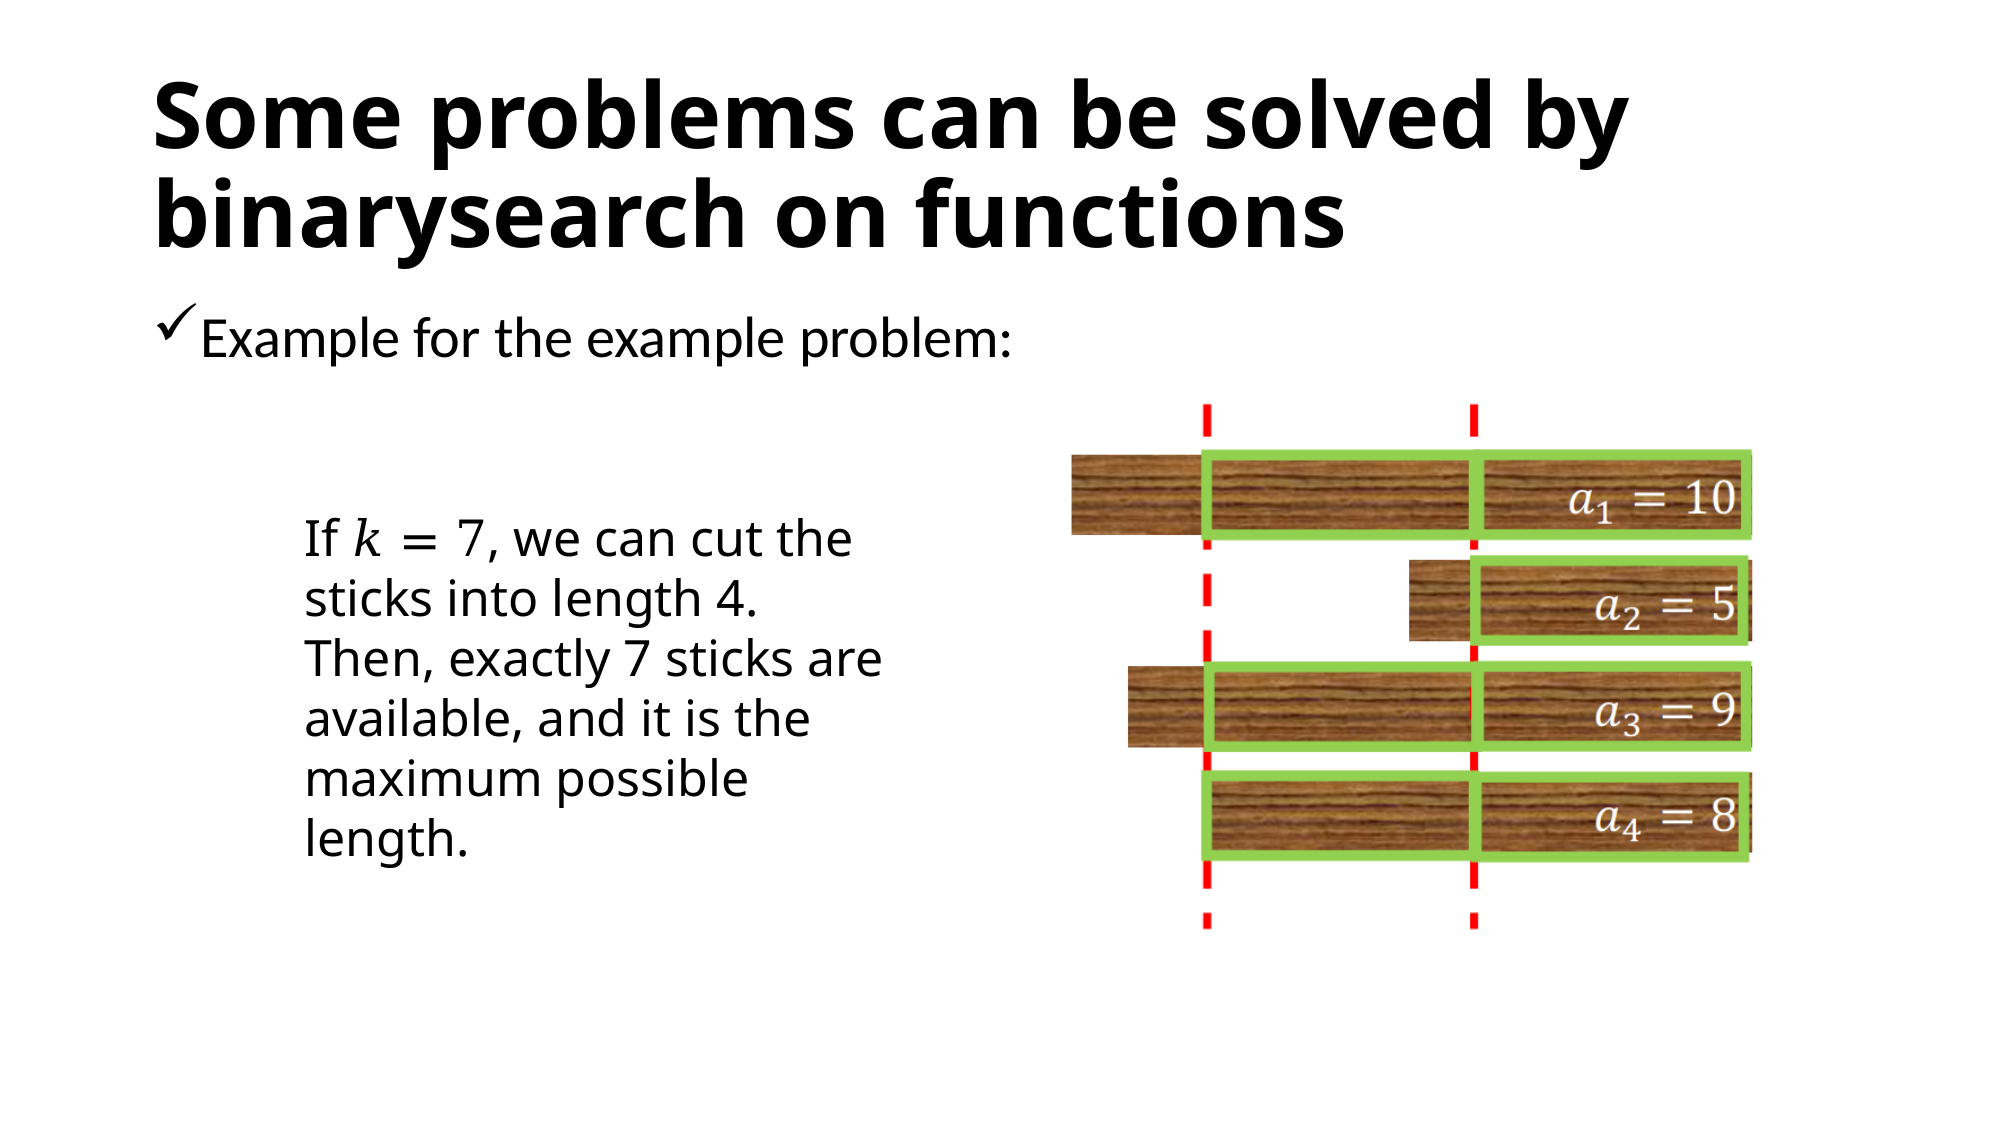

Some problems can be solved by binarysearch on functions
Example for the example problem:
If 𝑘 = 7, we can cut the
sticks into length 4.
Then, exactly 7 sticks are
available, and it is the
maximum possible length.